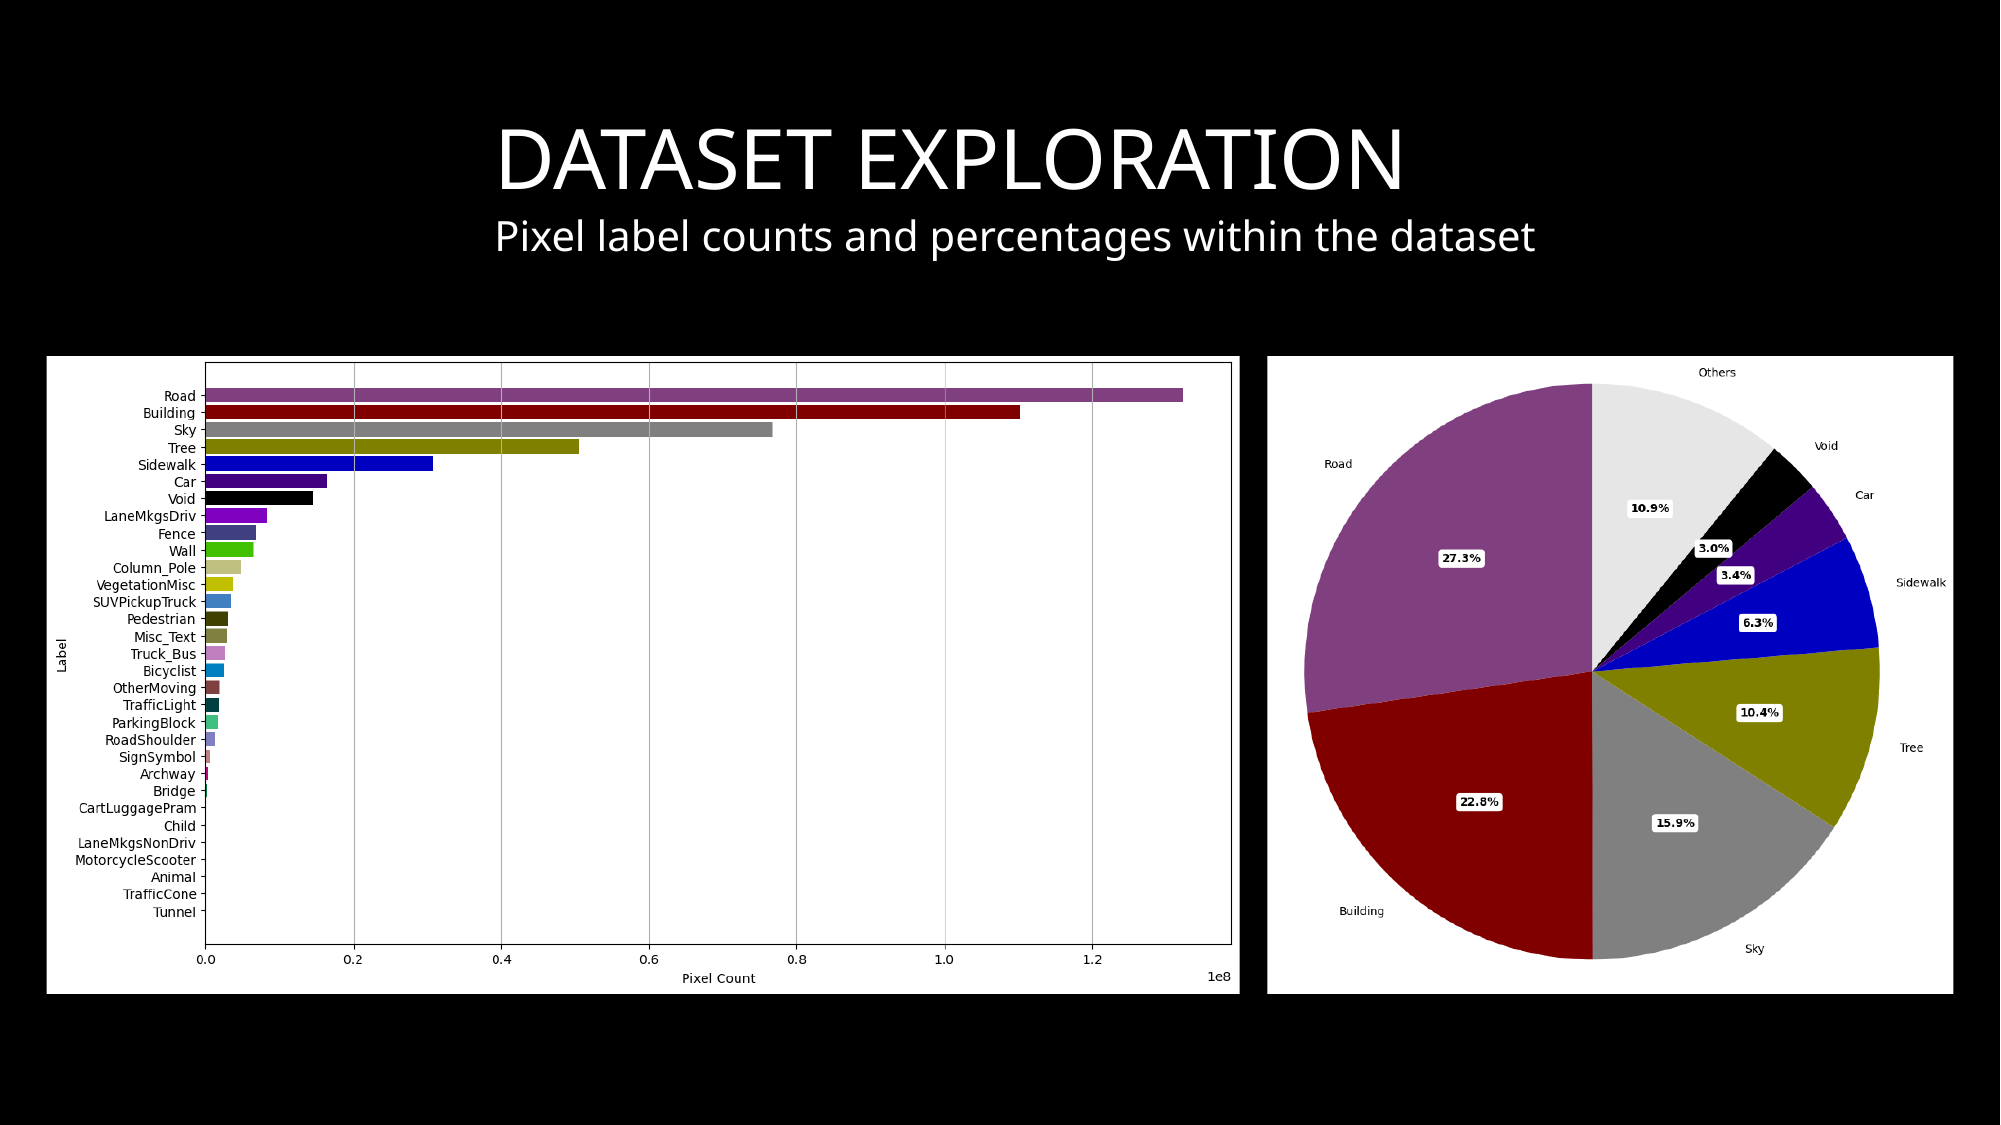

Dataset exploration
# Pixel label counts and percentages within the dataset